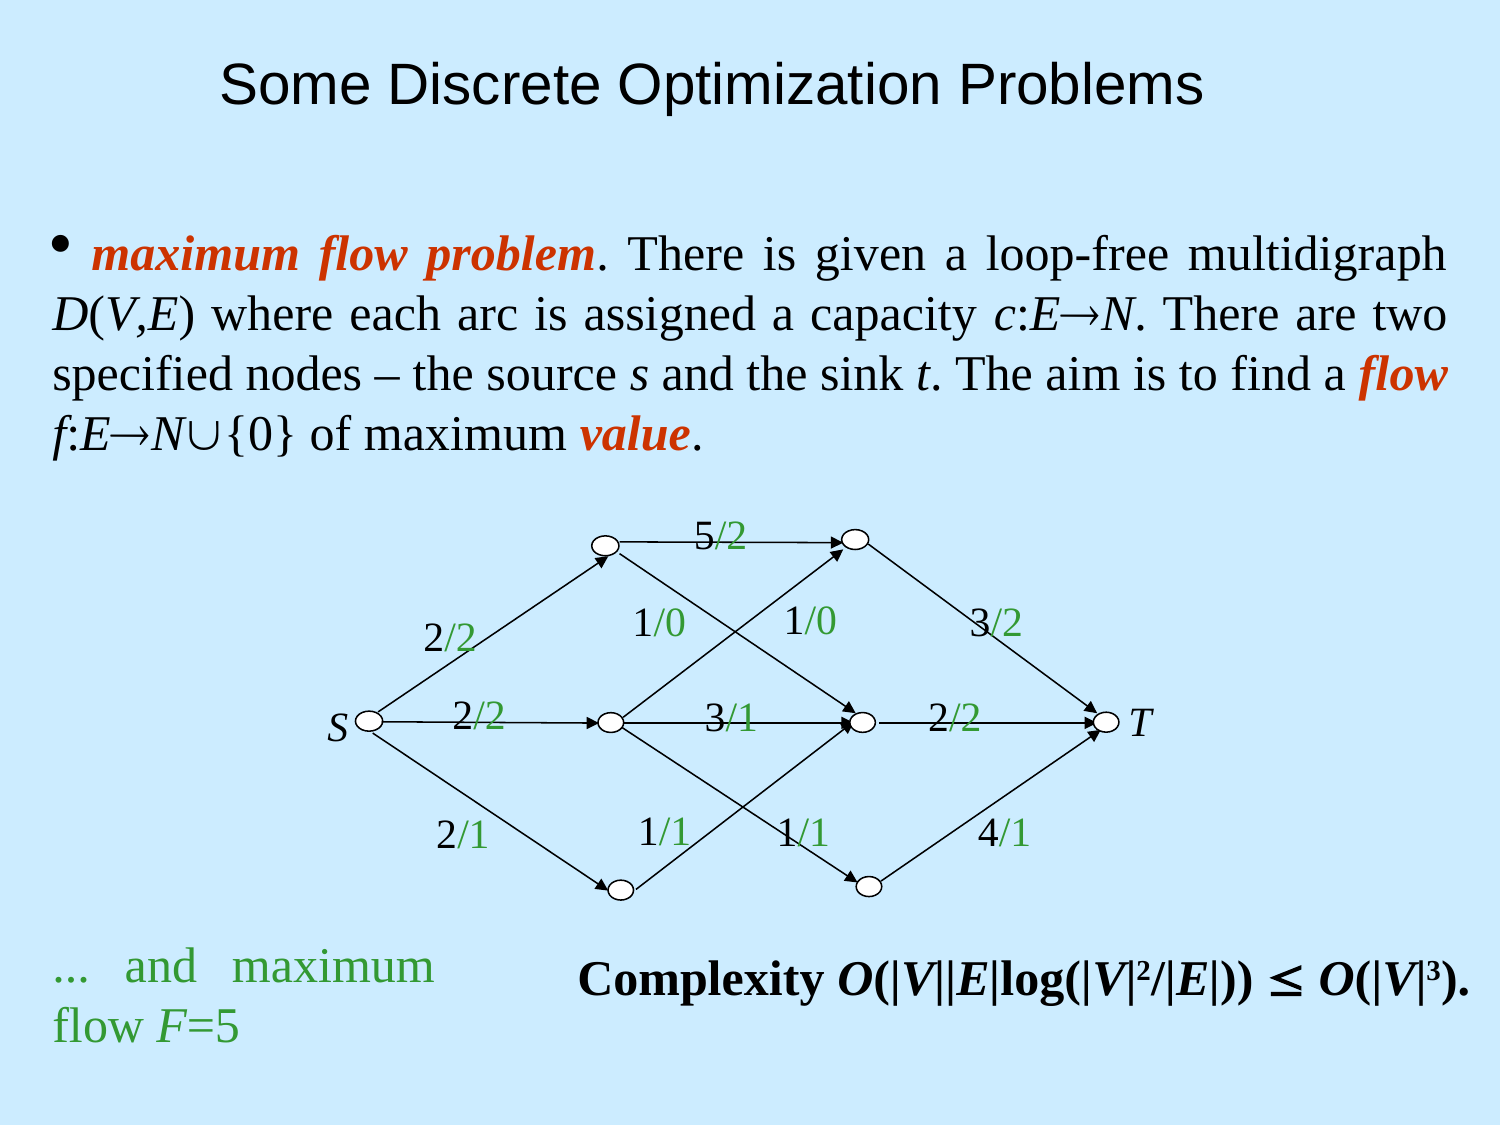

# Some Discrete Optimization Problems
 maximum flow problem. There is given a loop-free multidigraph D(V,E) where each arc is assigned a capacity c:EN. There are two specified nodes – the source s and the sink t. The aim is to find a flow f:EN{0} of maximum value.
5/2
1/0
1/0
3/2
2/2
2/2
3/1
2/2
T
S
1/1
1/1
4/1
2/1
... and maximum flow F=5
Complexity O(|V||E|log(|V|2/|E|))  O(|V|3).